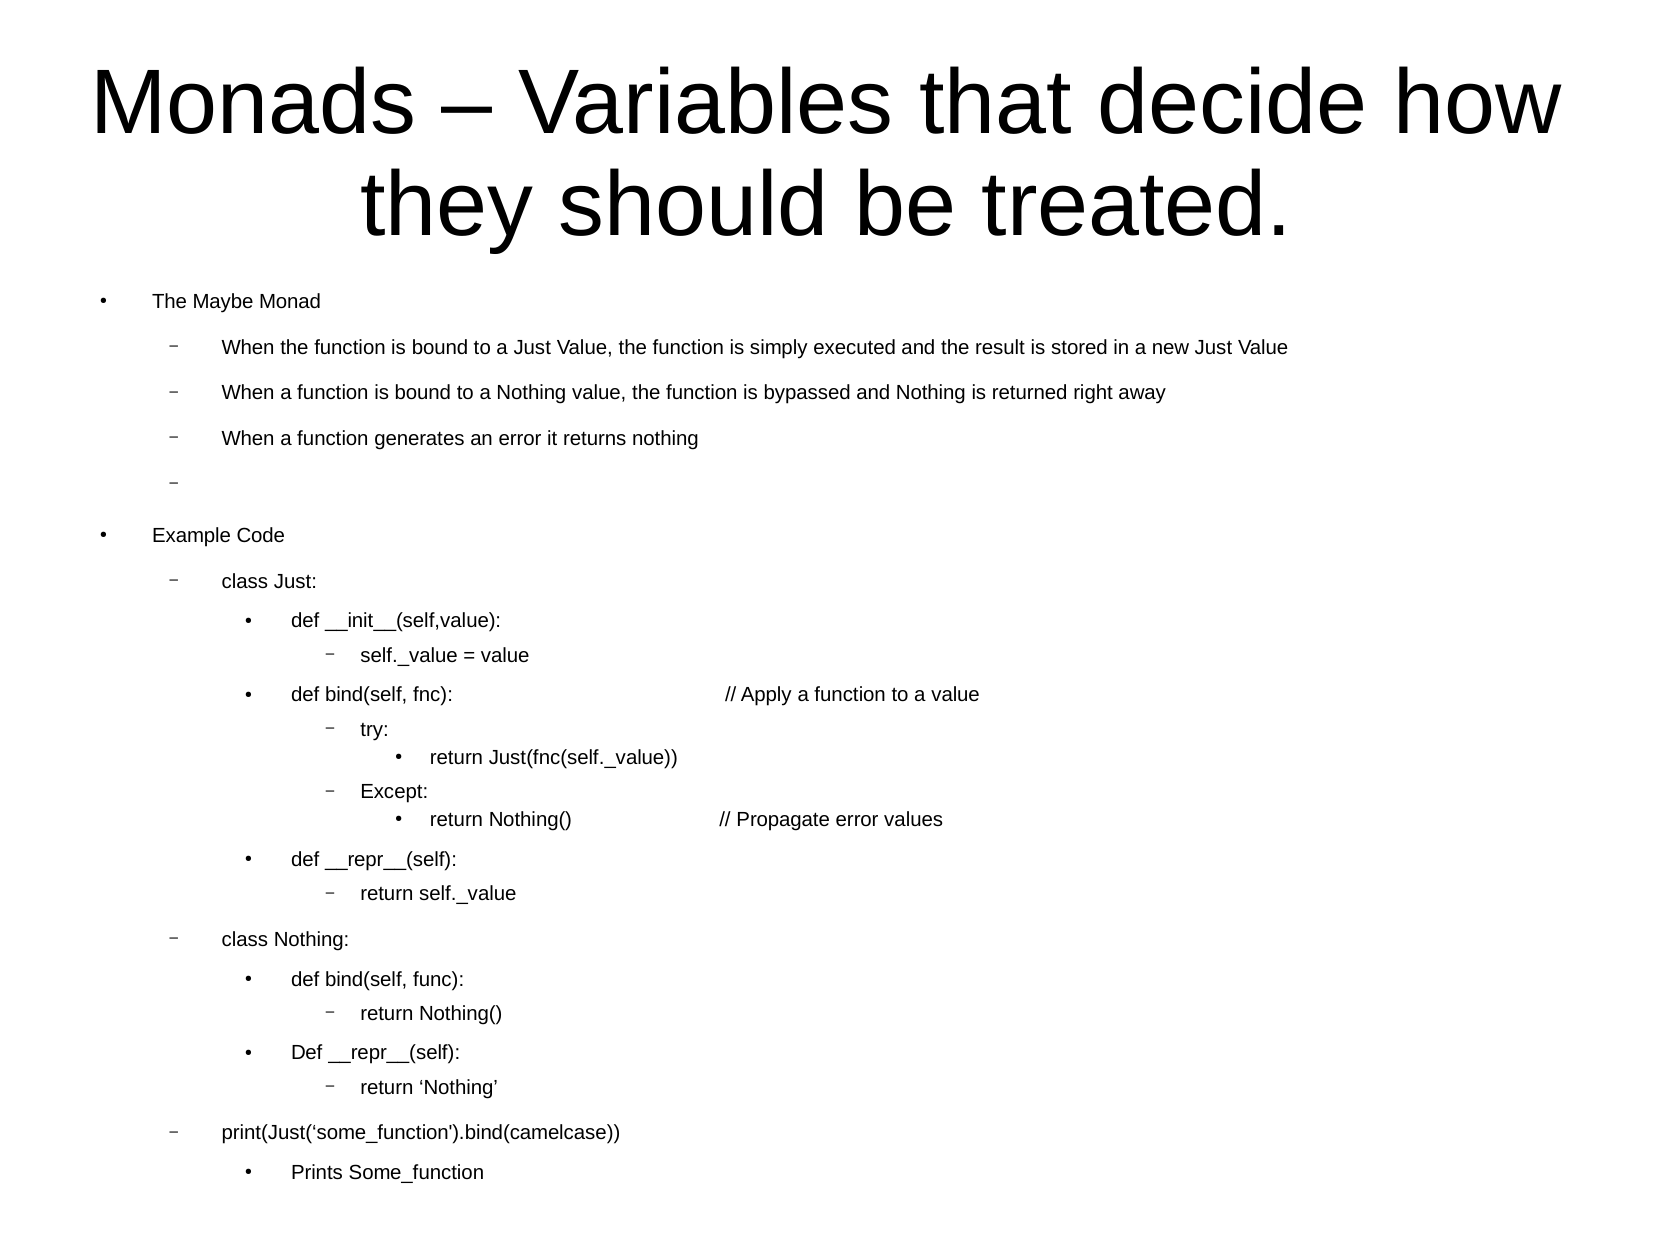

# Monads – Variables that decide how they should be treated.
The Maybe Monad
When the function is bound to a Just Value, the function is simply executed and the result is stored in a new Just Value
When a function is bound to a Nothing value, the function is bypassed and Nothing is returned right away
When a function generates an error it returns nothing
Example Code
class Just:
def __init__(self,value):
self._value = value
def bind(self, fnc):				// Apply a function to a value
try:
return Just(fnc(self._value))
Except:
return Nothing()			// Propagate error values
def __repr__(self):
return self._value
class Nothing:
def bind(self, func):
return Nothing()
Def __repr__(self):
return ‘Nothing’
print(Just(‘some_function').bind(camelcase))
Prints Some_function